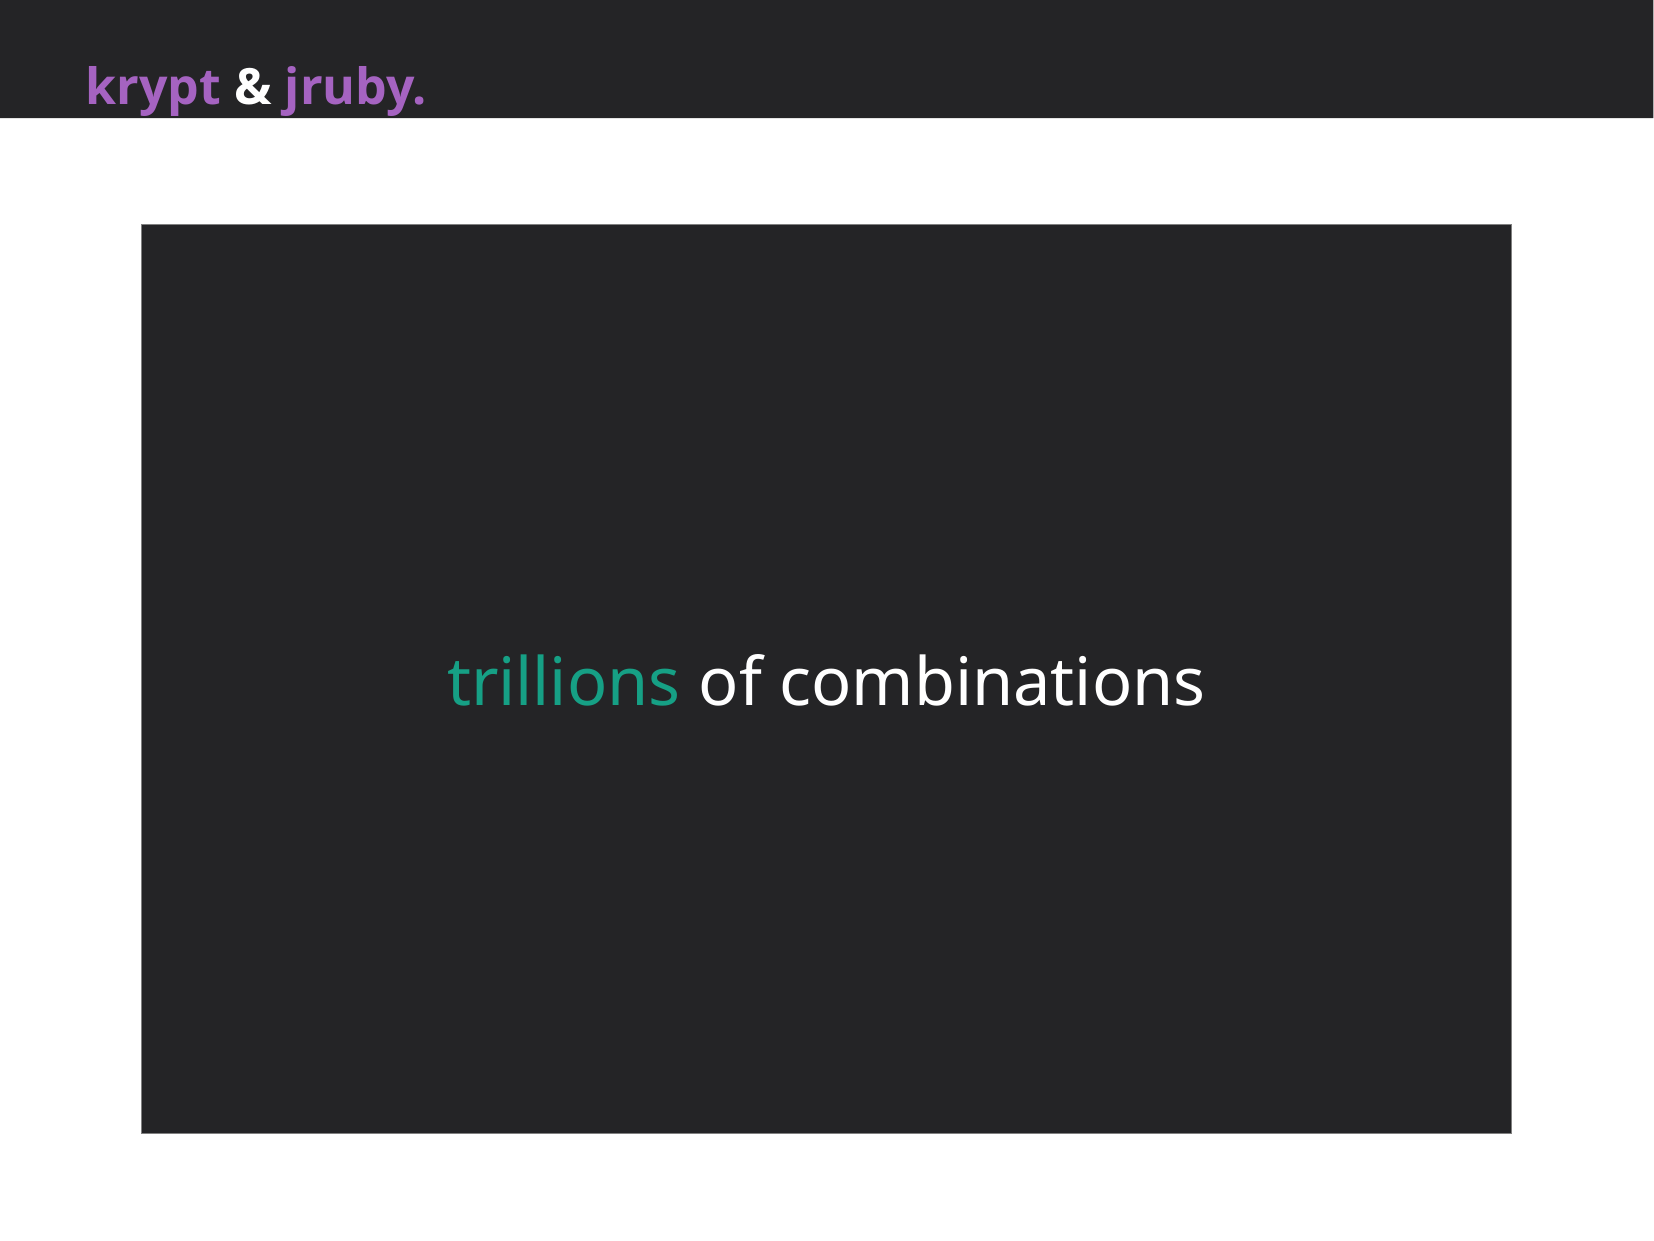

krypt & jruby.
trillions of combinations
trillions of combinations